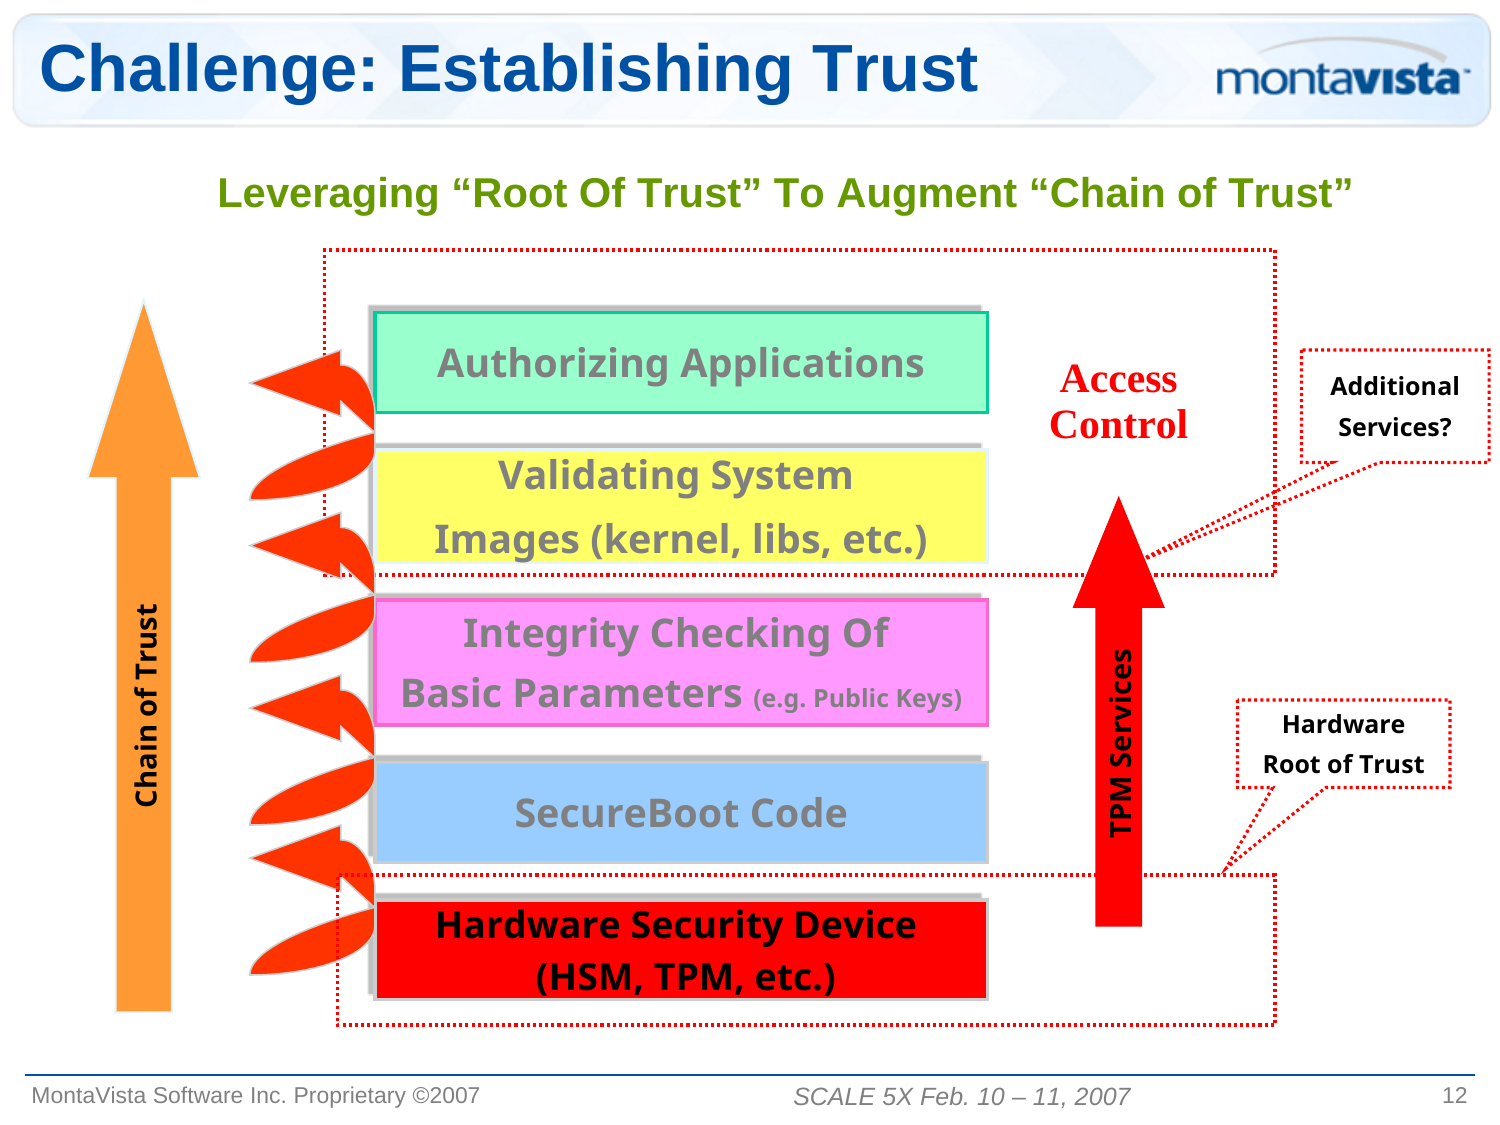

# Challenge: Establishing Trust
Leveraging “Root Of Trust” To Augment “Chain of Trust”
Authorizing Applications
Access Control
Additional
Services?
Validating System
Images (kernel, libs, etc.)
Integrity Checking Of
Basic Parameters (e.g. Public Keys)
Chain of Trust
Hardware
Root of Trust
TPM Services
SecureBoot Code
Hardware Security Device
 (HSM, TPM, etc.)
12